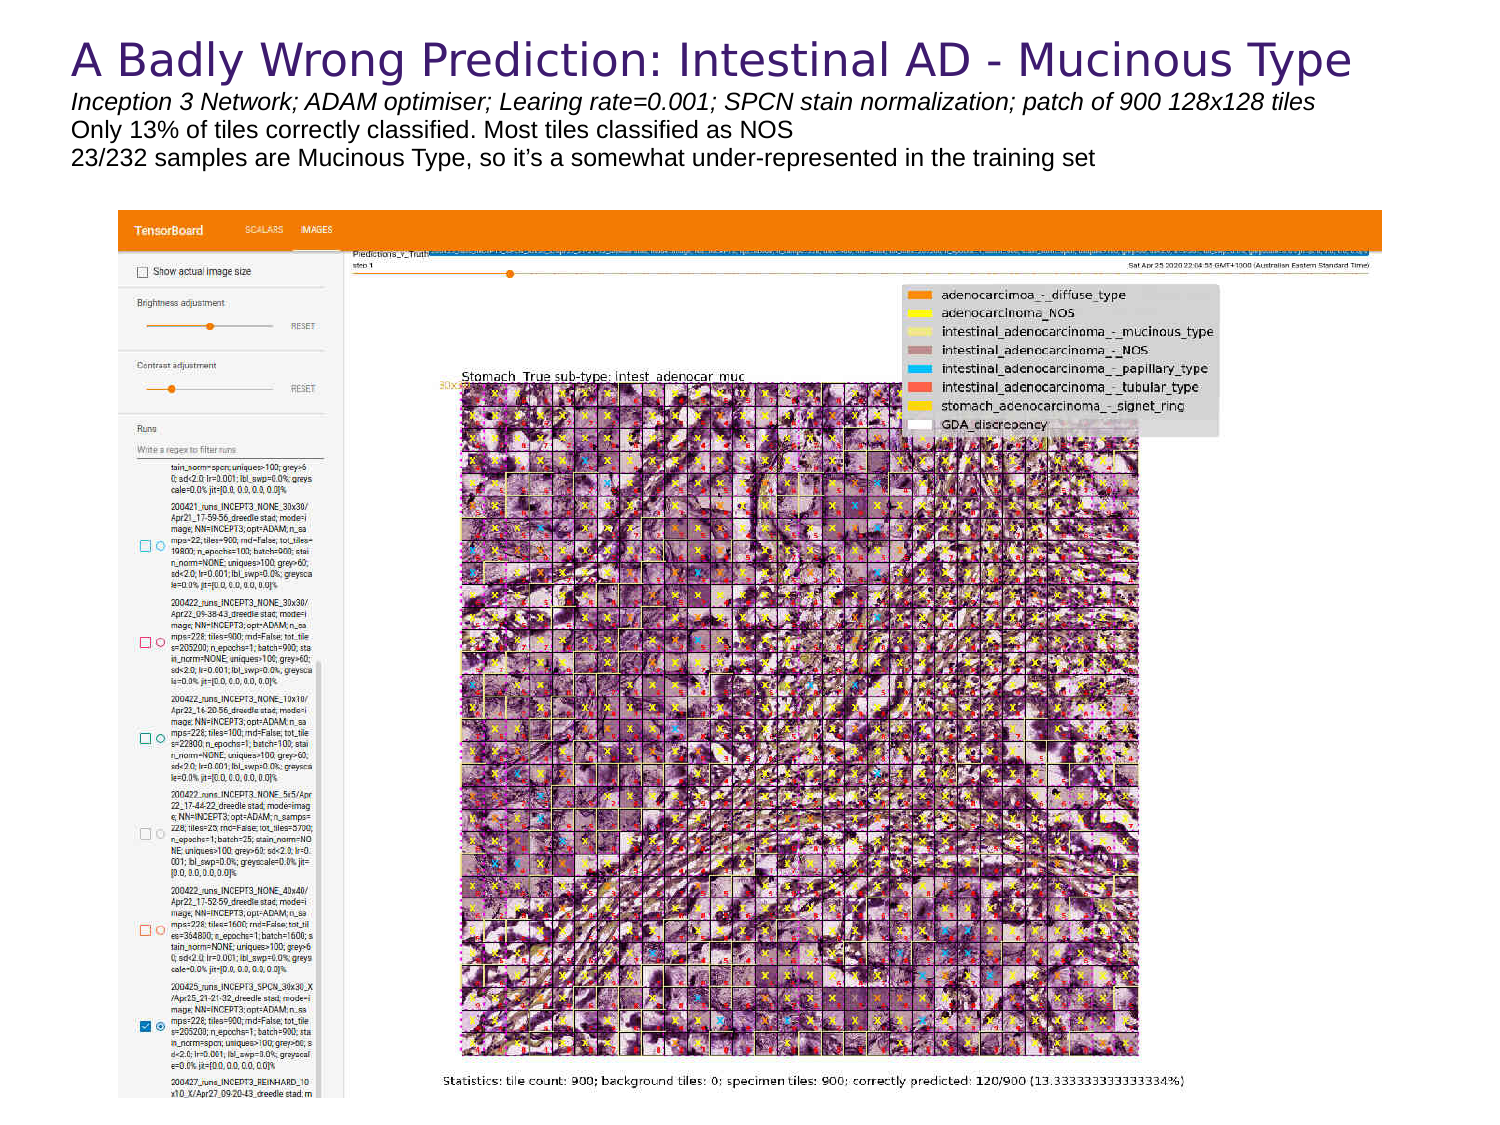

# A Badly Wrong Prediction: Intestinal AD - Mucinous Type Inception 3 Network; ADAM optimiser; Learing rate=0.001; SPCN stain normalization; patch of 900 128x128 tiles Only 13% of tiles correctly classified. Most tiles classified as NOS 23/232 samples are Mucinous Type, so it’s a somewhat under-represented in the training set